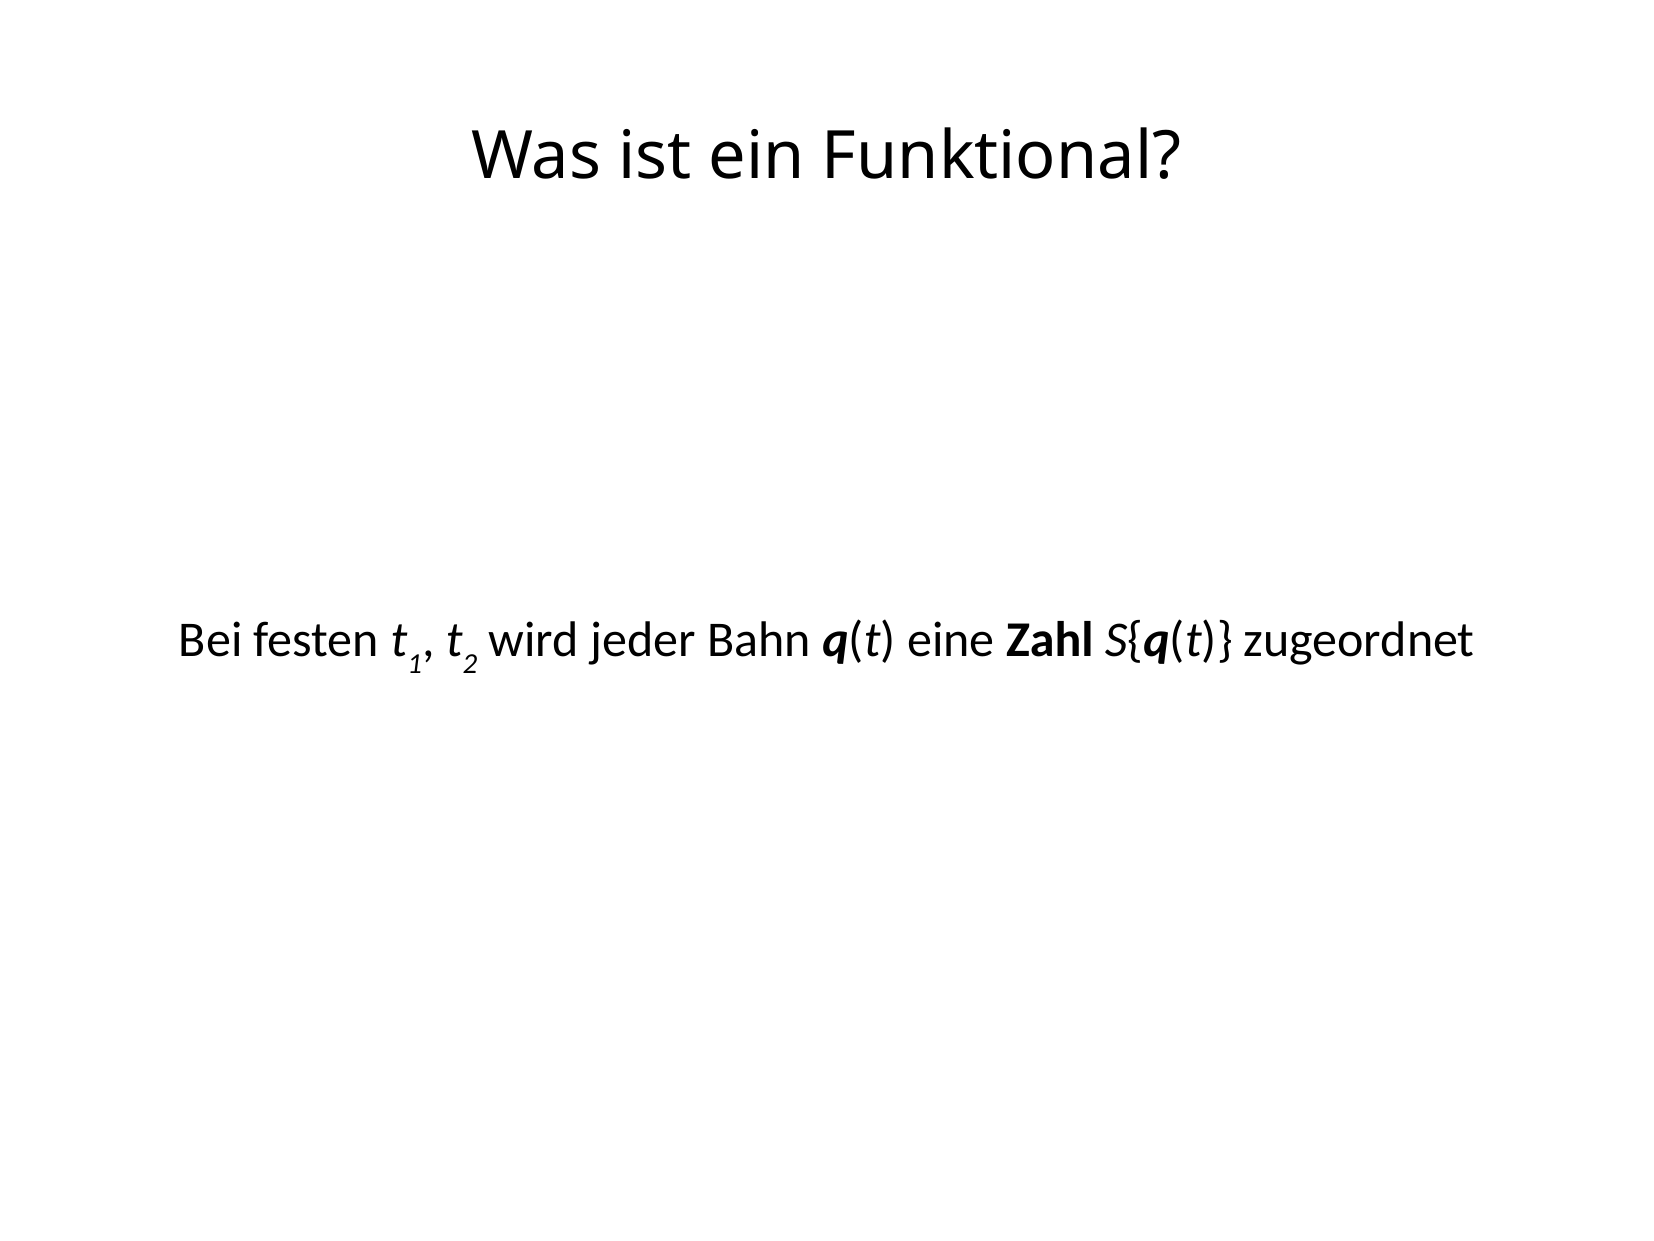

# Was ist ein Funktional?
Bei festen t1, t2 wird jeder Bahn q(t) eine Zahl S{q(t)} zugeordnet